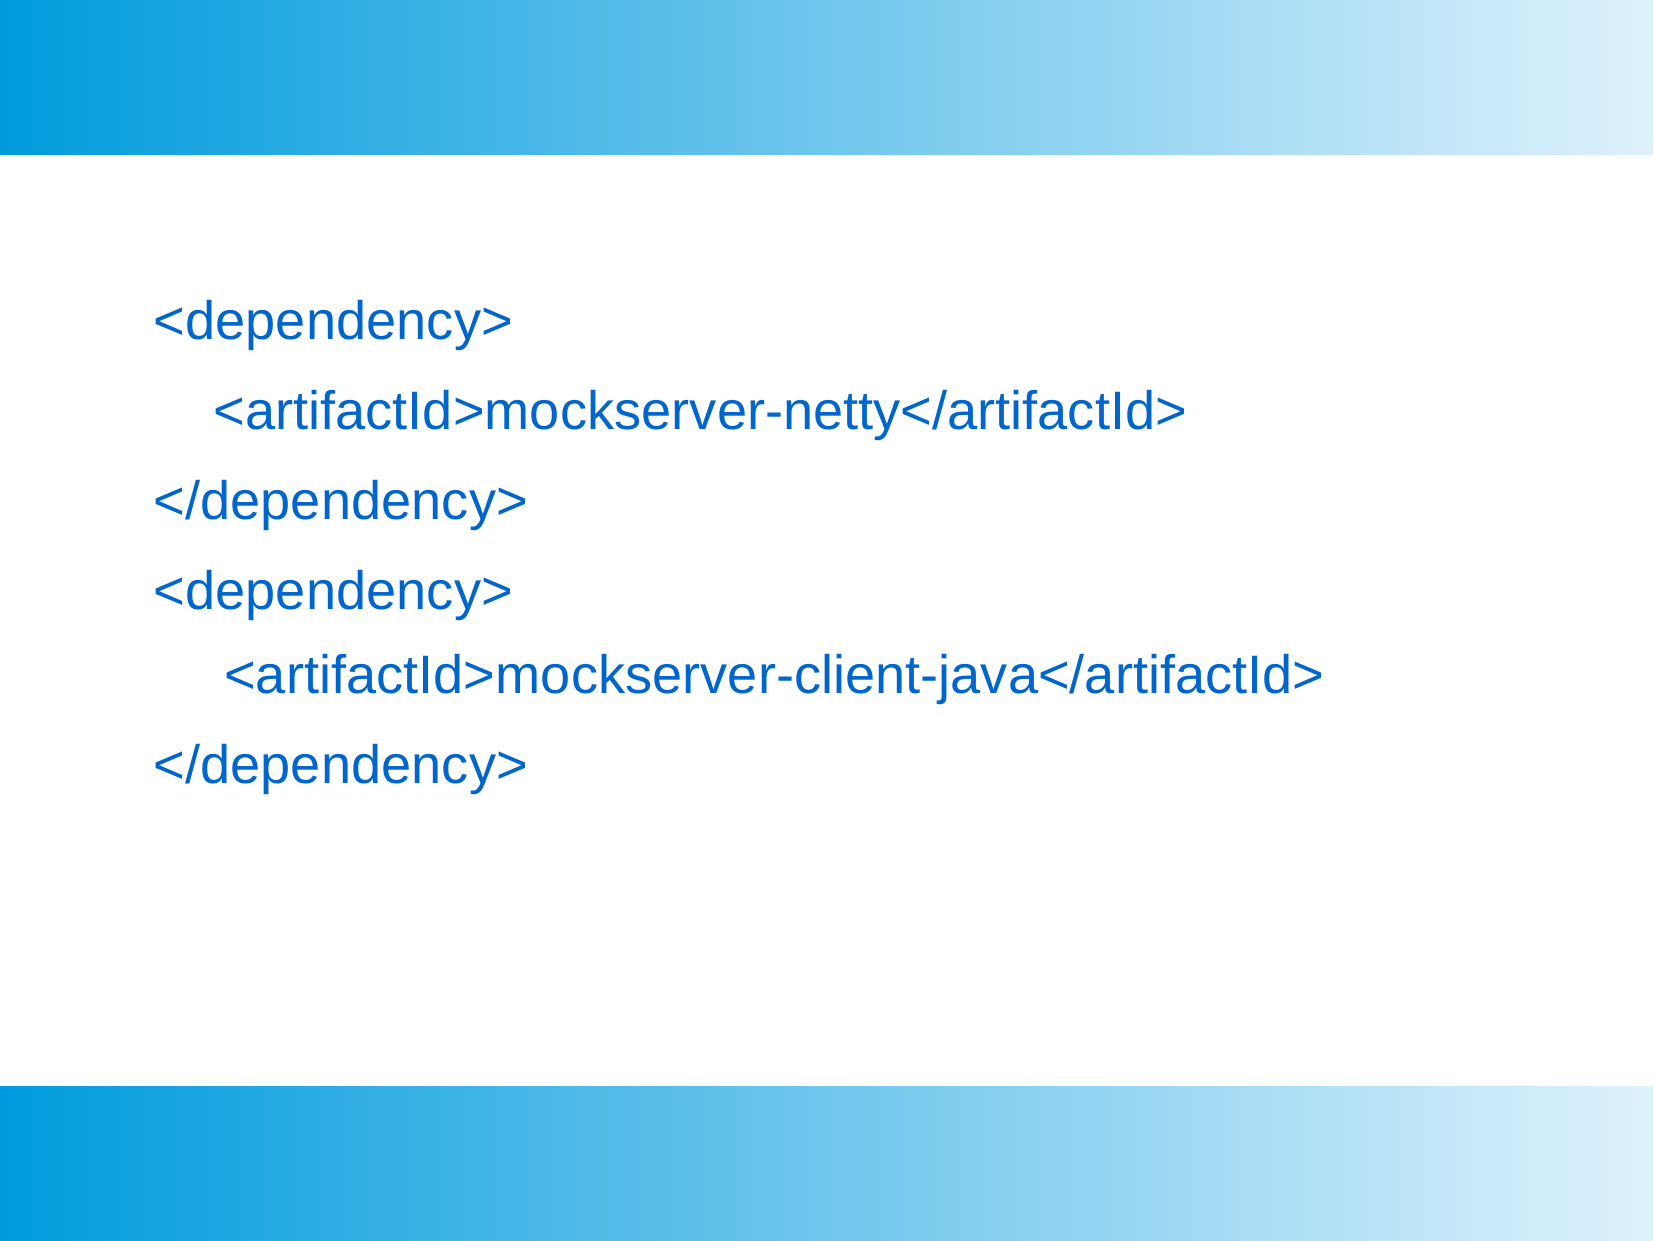

#
<dependency>
 <artifactId>mockserver-netty</artifactId>
</dependency>
<dependency>
<artifactId>mockserver-client-java</artifactId>
</dependency>